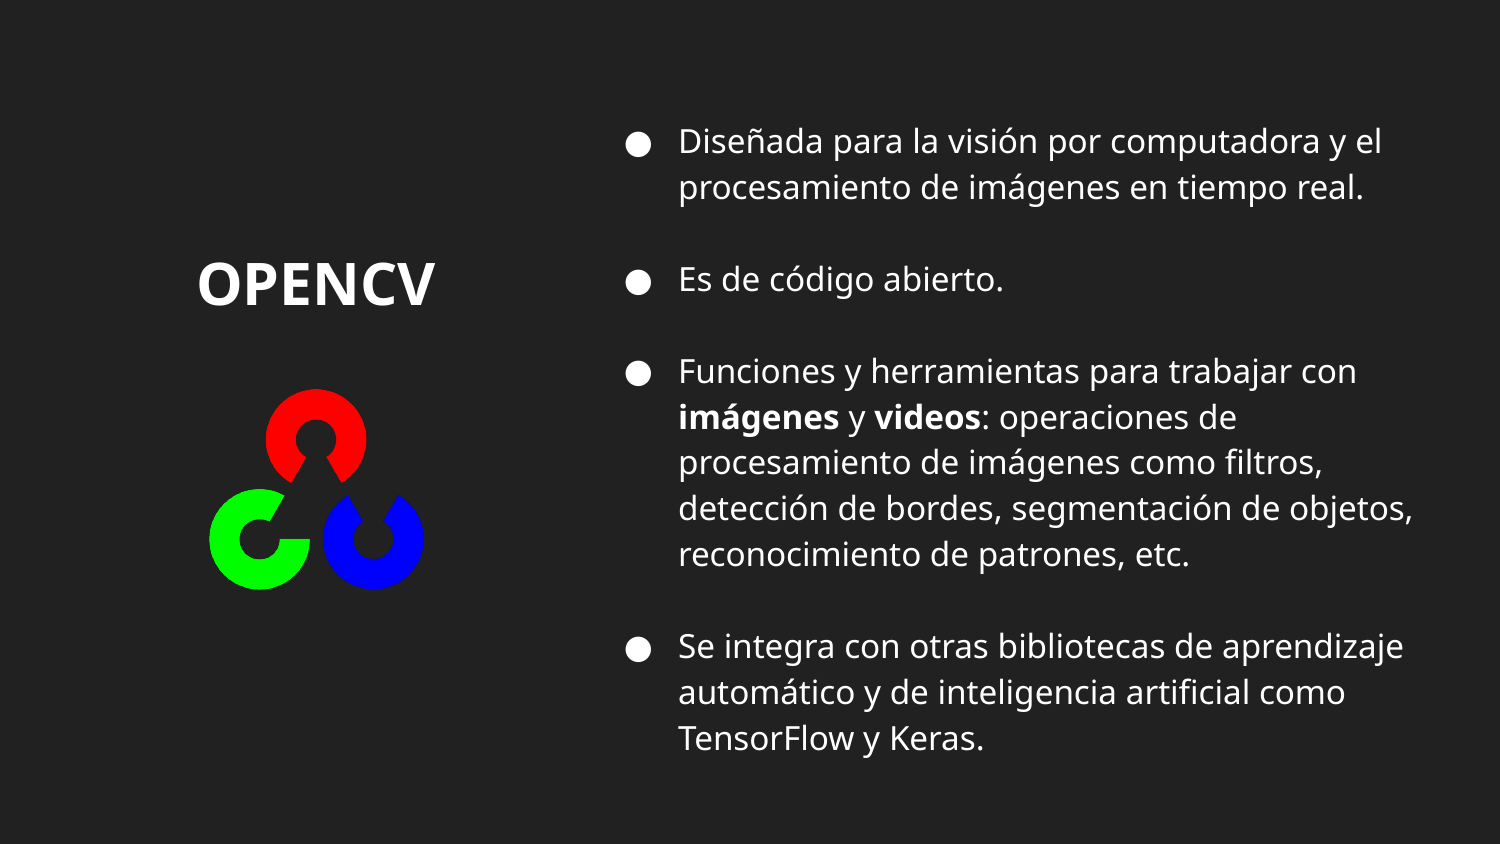

Diseñada para la visión por computadora y el procesamiento de imágenes en tiempo real.
Es de código abierto.
Funciones y herramientas para trabajar con imágenes y videos: operaciones de procesamiento de imágenes como filtros, detección de bordes, segmentación de objetos, reconocimiento de patrones, etc.
Se integra con otras bibliotecas de aprendizaje automático y de inteligencia artificial como TensorFlow y Keras.
# OPENCV